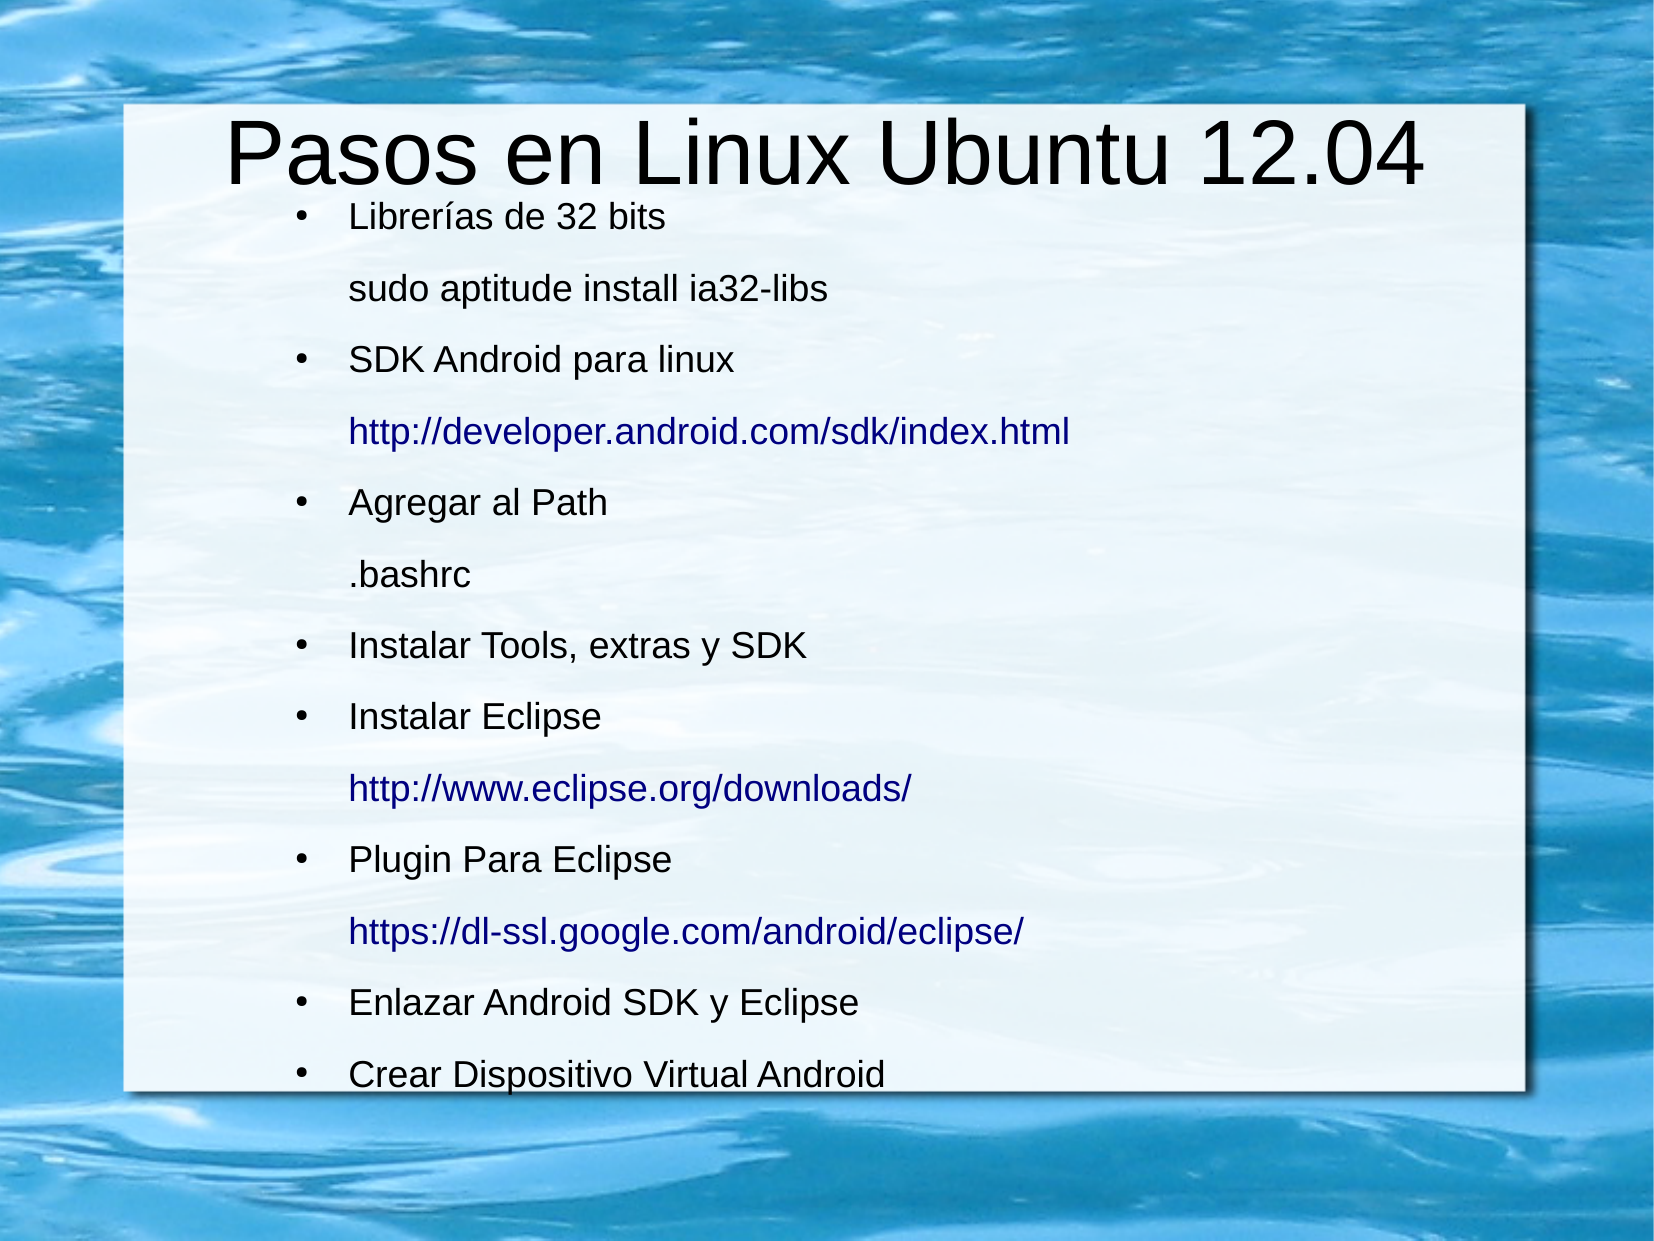

# Pasos en Linux Ubuntu 12.04
Librerías de 32 bits
sudo aptitude install ia32-libs
SDK Android para linux
http://developer.android.com/sdk/index.html
Agregar al Path
.bashrc
Instalar Tools, extras y SDK
Instalar Eclipse
http://www.eclipse.org/downloads/
Plugin Para Eclipse
https://dl-ssl.google.com/android/eclipse/
Enlazar Android SDK y Eclipse
Crear Dispositivo Virtual Android